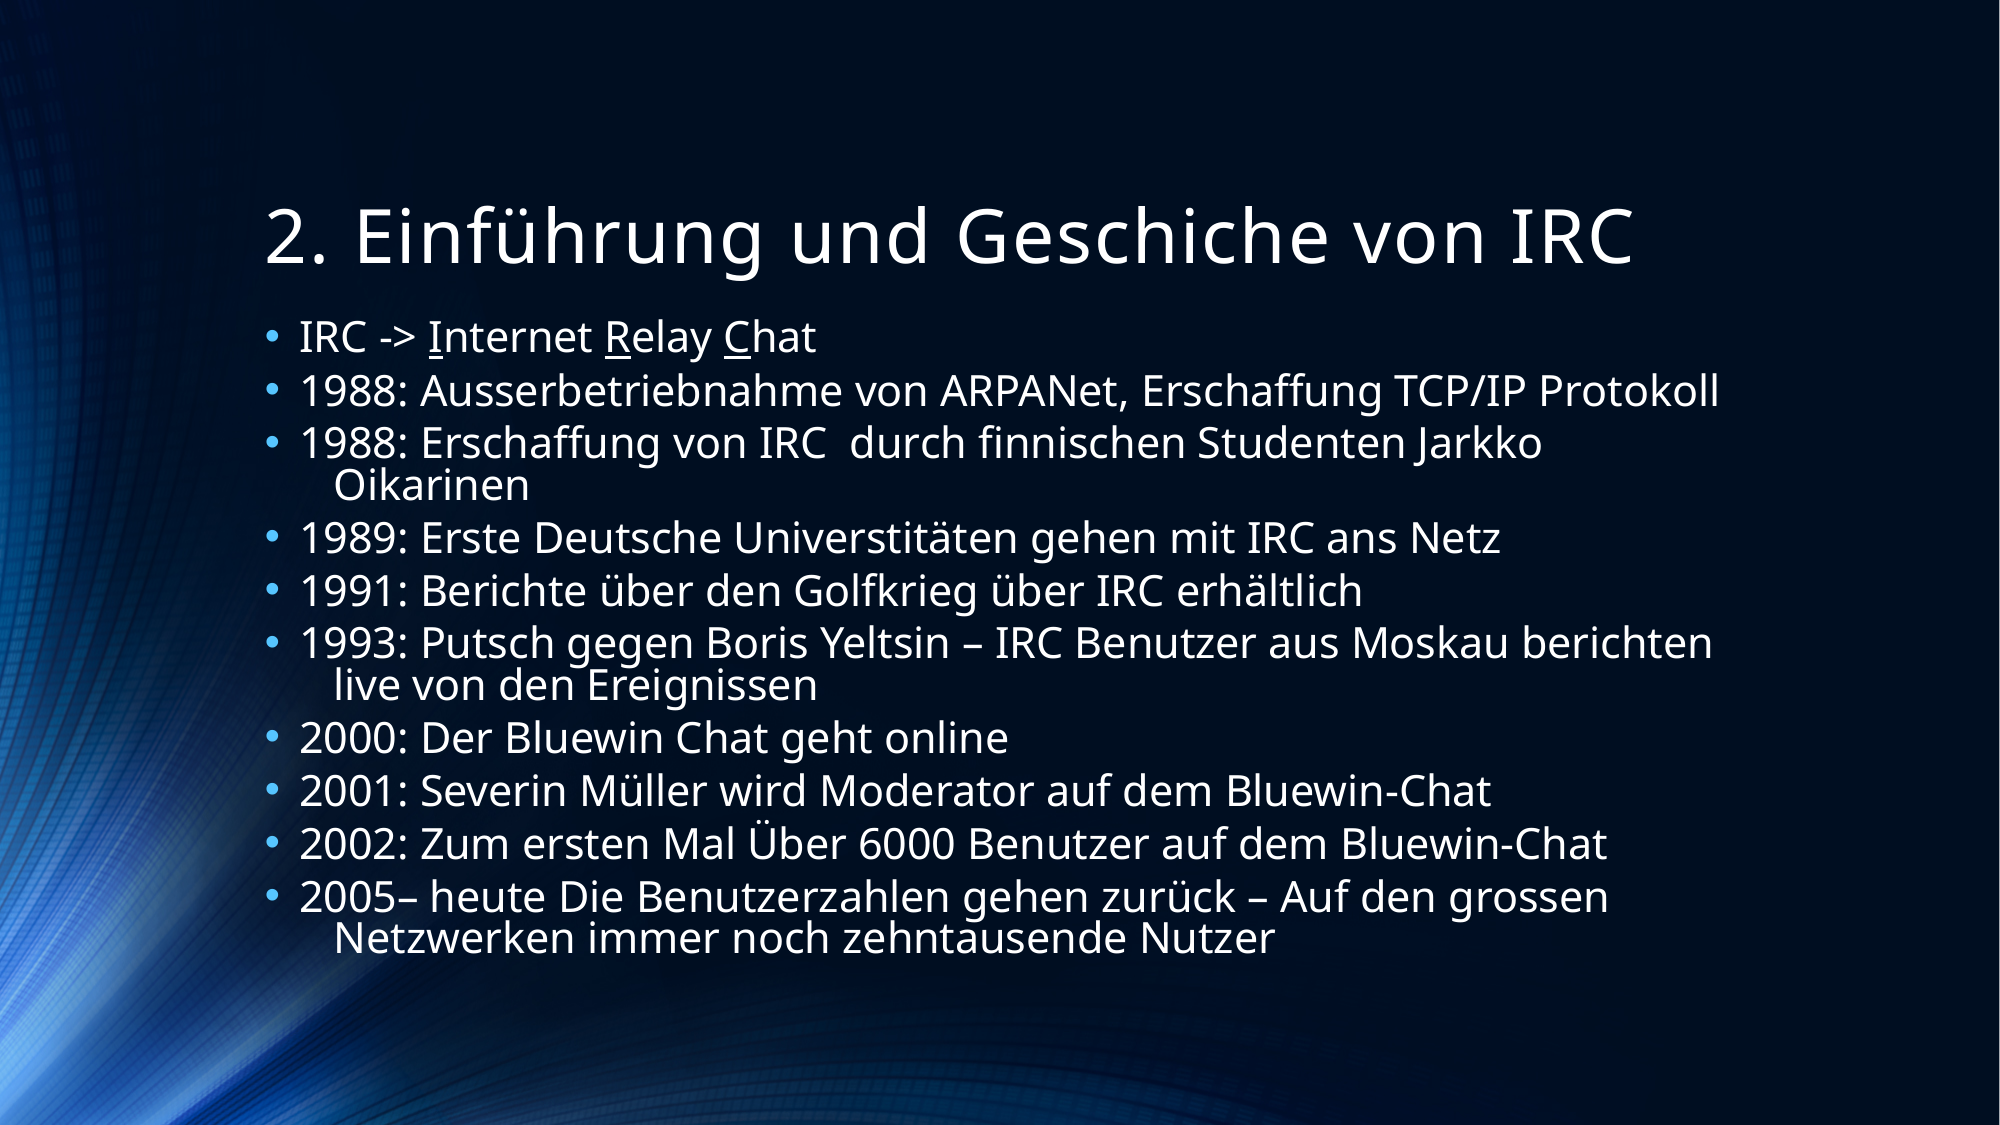

# 2. Einführung und Geschiche von IRC
IRC -> Internet Relay Chat
1988: Ausserbetriebnahme von ARPANet, Erschaffung TCP/IP Protokoll
1988: Erschaffung von IRC durch finnischen Studenten Jarkko Oikarinen
1989: Erste Deutsche Universtitäten gehen mit IRC ans Netz
1991: Berichte über den Golfkrieg über IRC erhältlich
1993: Putsch gegen Boris Yeltsin – IRC Benutzer aus Moskau berichten live von den Ereignissen
2000: Der Bluewin Chat geht online
2001: Severin Müller wird Moderator auf dem Bluewin-Chat
2002: Zum ersten Mal Über 6000 Benutzer auf dem Bluewin-Chat
2005– heute Die Benutzerzahlen gehen zurück – Auf den grossen Netzwerken immer noch zehntausende Nutzer